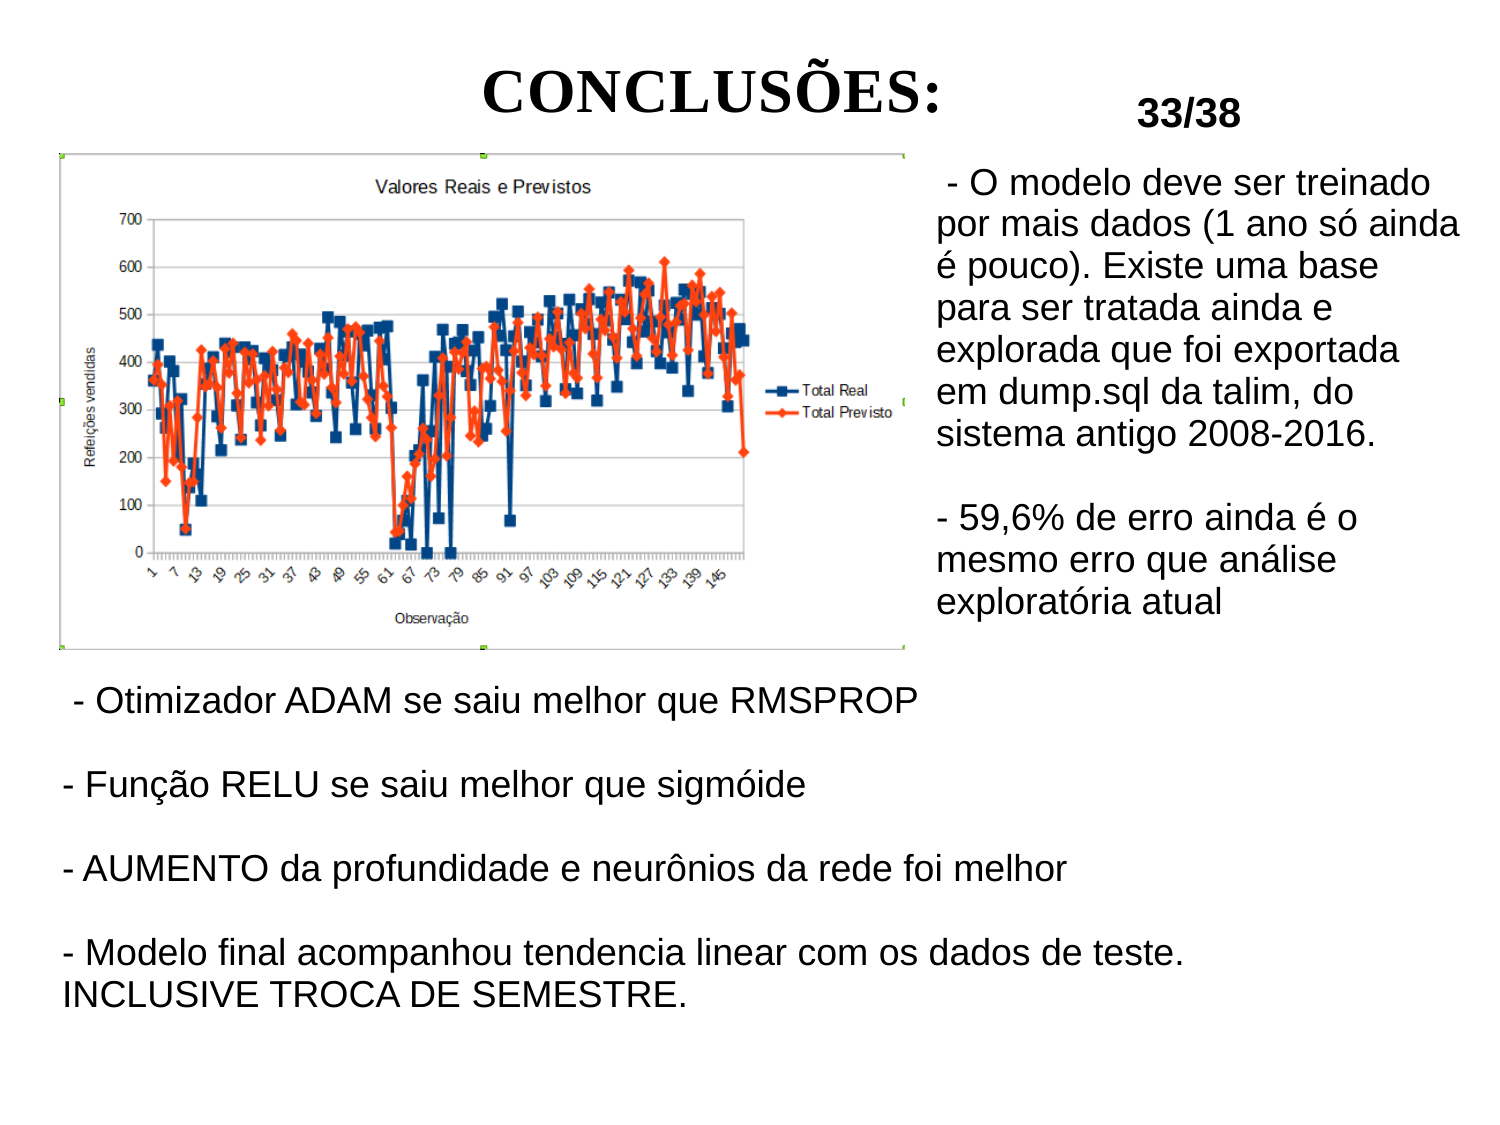

CONCLUSÕES:
33/38
 - O modelo deve ser treinado por mais dados (1 ano só ainda é pouco). Existe uma base para ser tratada ainda e explorada que foi exportada em dump.sql da talim, do sistema antigo 2008-2016.
- 59,6% de erro ainda é o mesmo erro que análise exploratória atual
 - Otimizador ADAM se saiu melhor que RMSPROP
- Função RELU se saiu melhor que sigmóide
- AUMENTO da profundidade e neurônios da rede foi melhor
- Modelo final acompanhou tendencia linear com os dados de teste.
INCLUSIVE TROCA DE SEMESTRE.